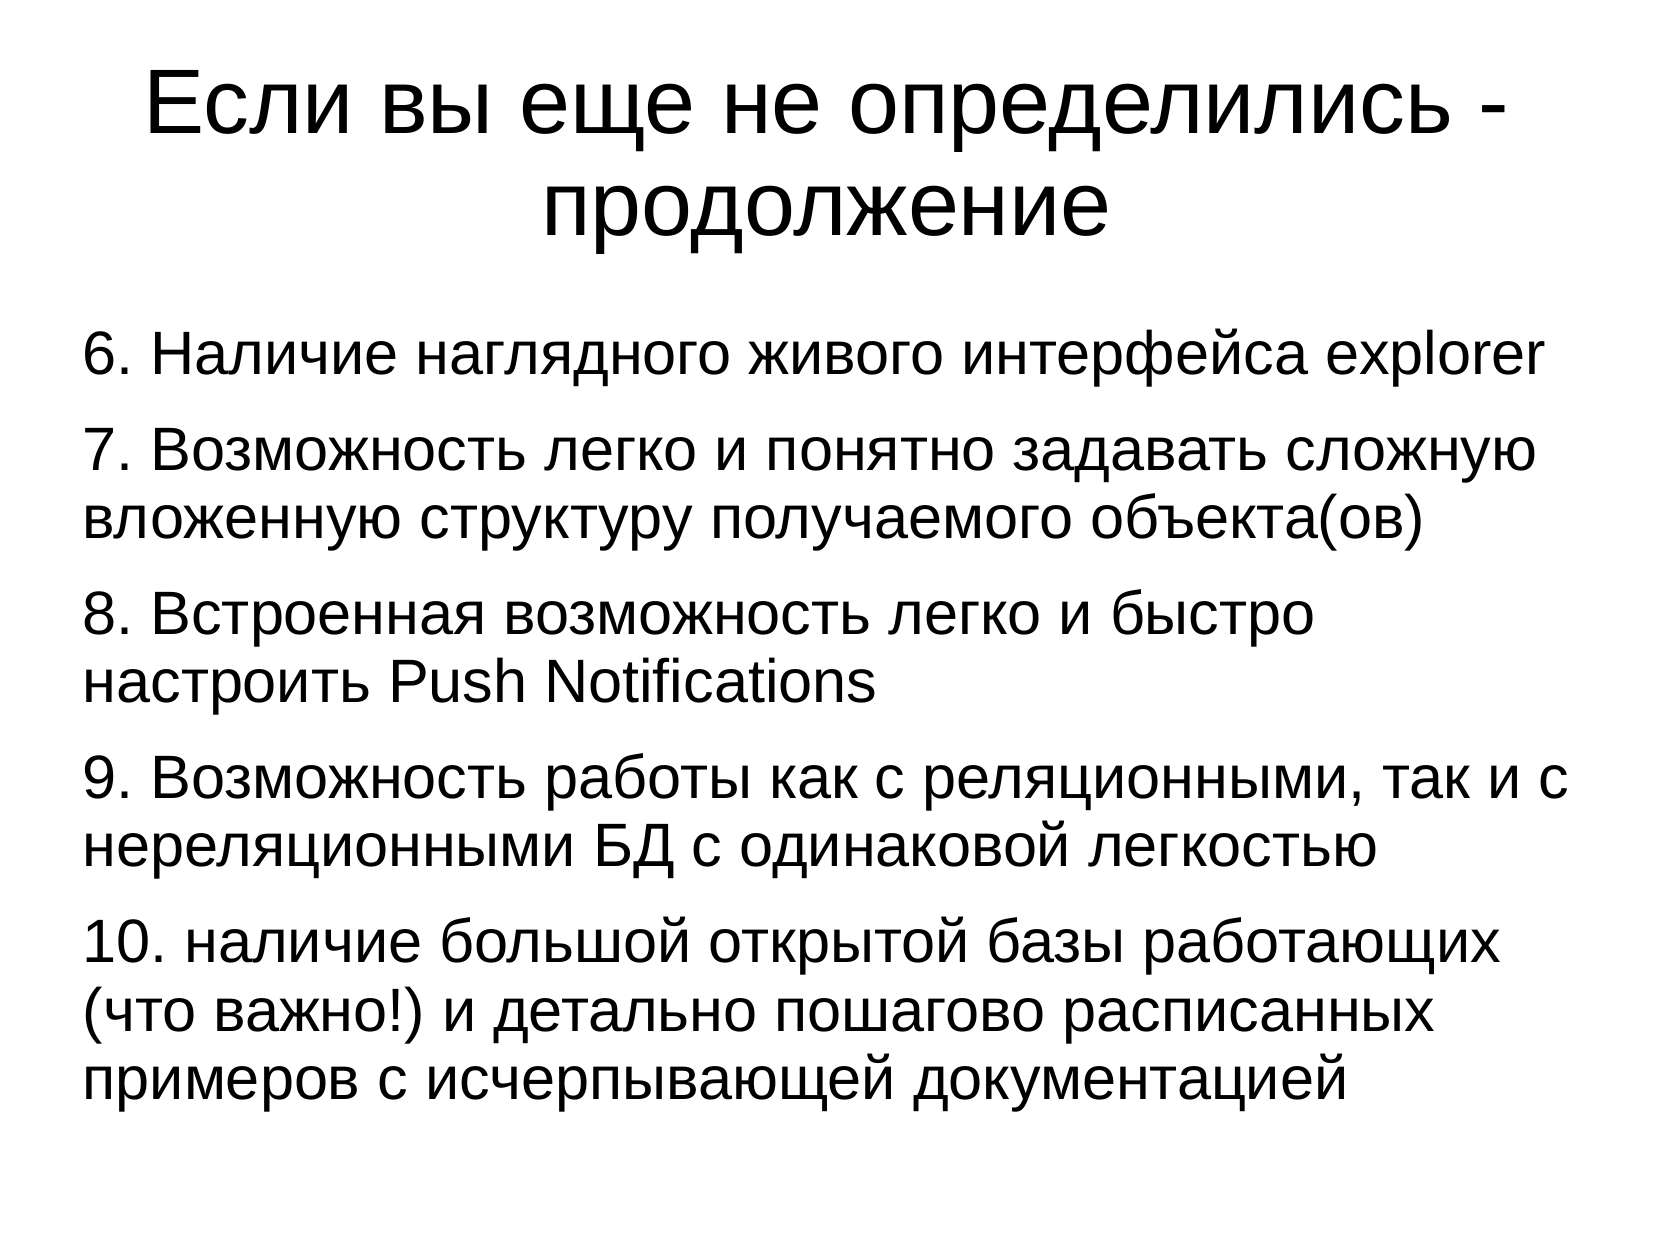

Если вы еще не определились - продолжение
# 6. Наличие наглядного живого интерфейса explorer
7. Возможность легко и понятно задавать сложную вложенную структуру получаемого объекта(ов)
8. Встроенная возможность легко и быстро настроить Push Notifications
9. Возможность работы как с реляционными, так и с нереляционными БД с одинаковой легкостью
10. наличие большой открытой базы работающих (что важно!) и детально пошагово расписанных примеров с исчерпывающей документацией